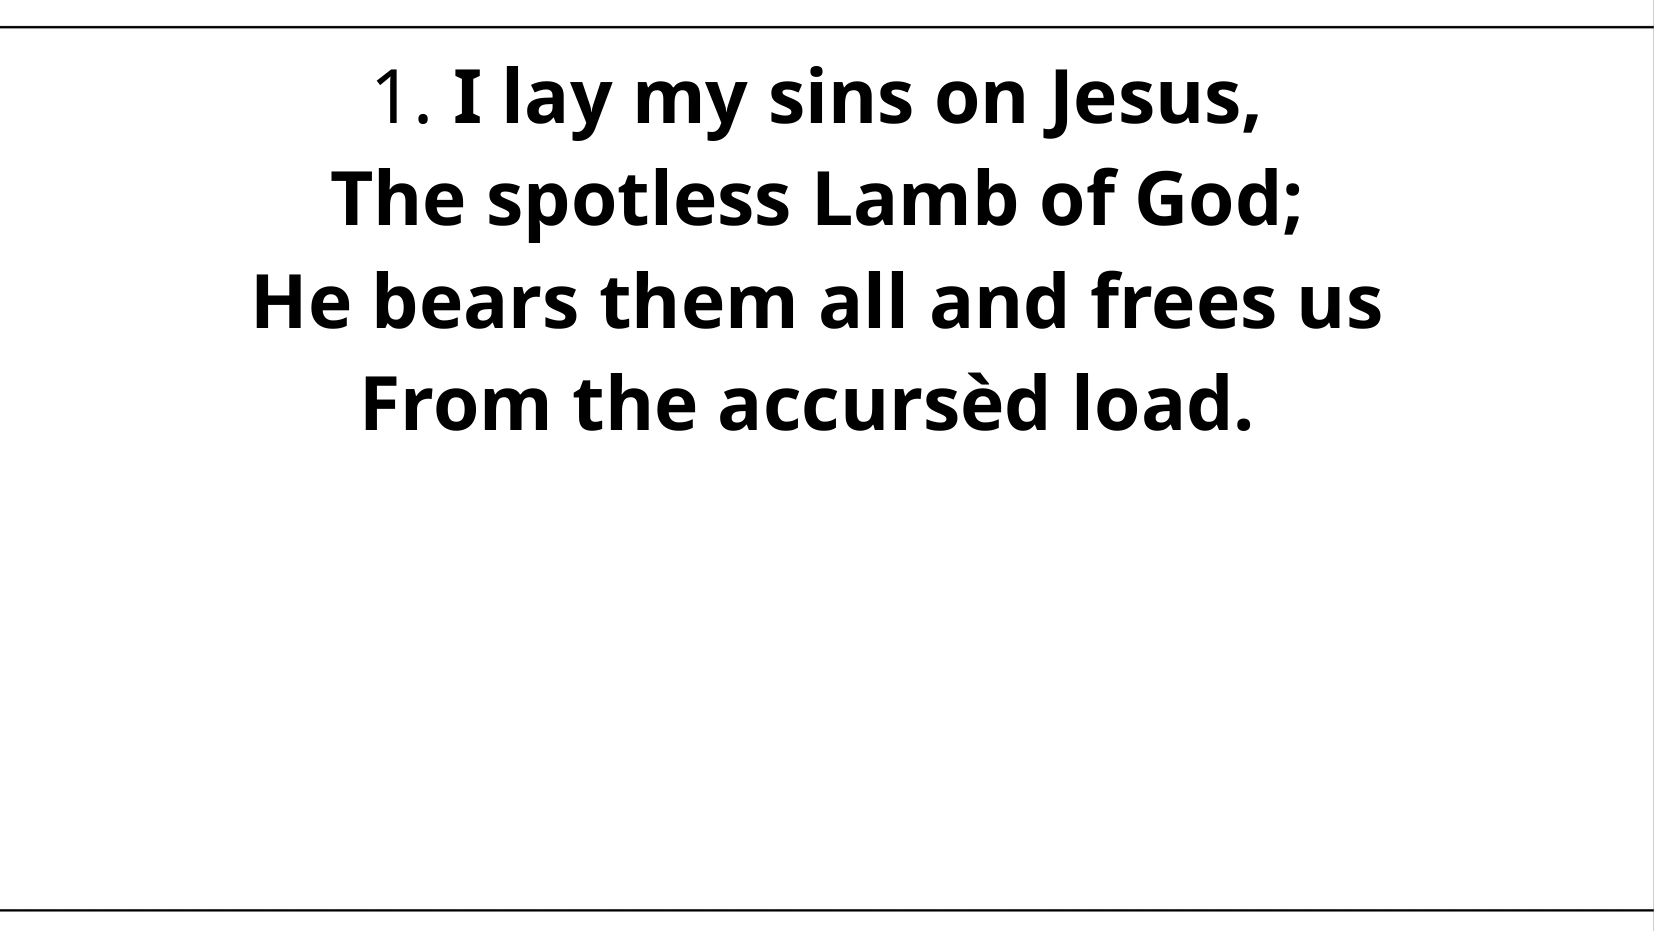

1. I lay my sins on Jesus,
The spotless Lamb of God;
He bears them all and frees us
From the accursèd load.